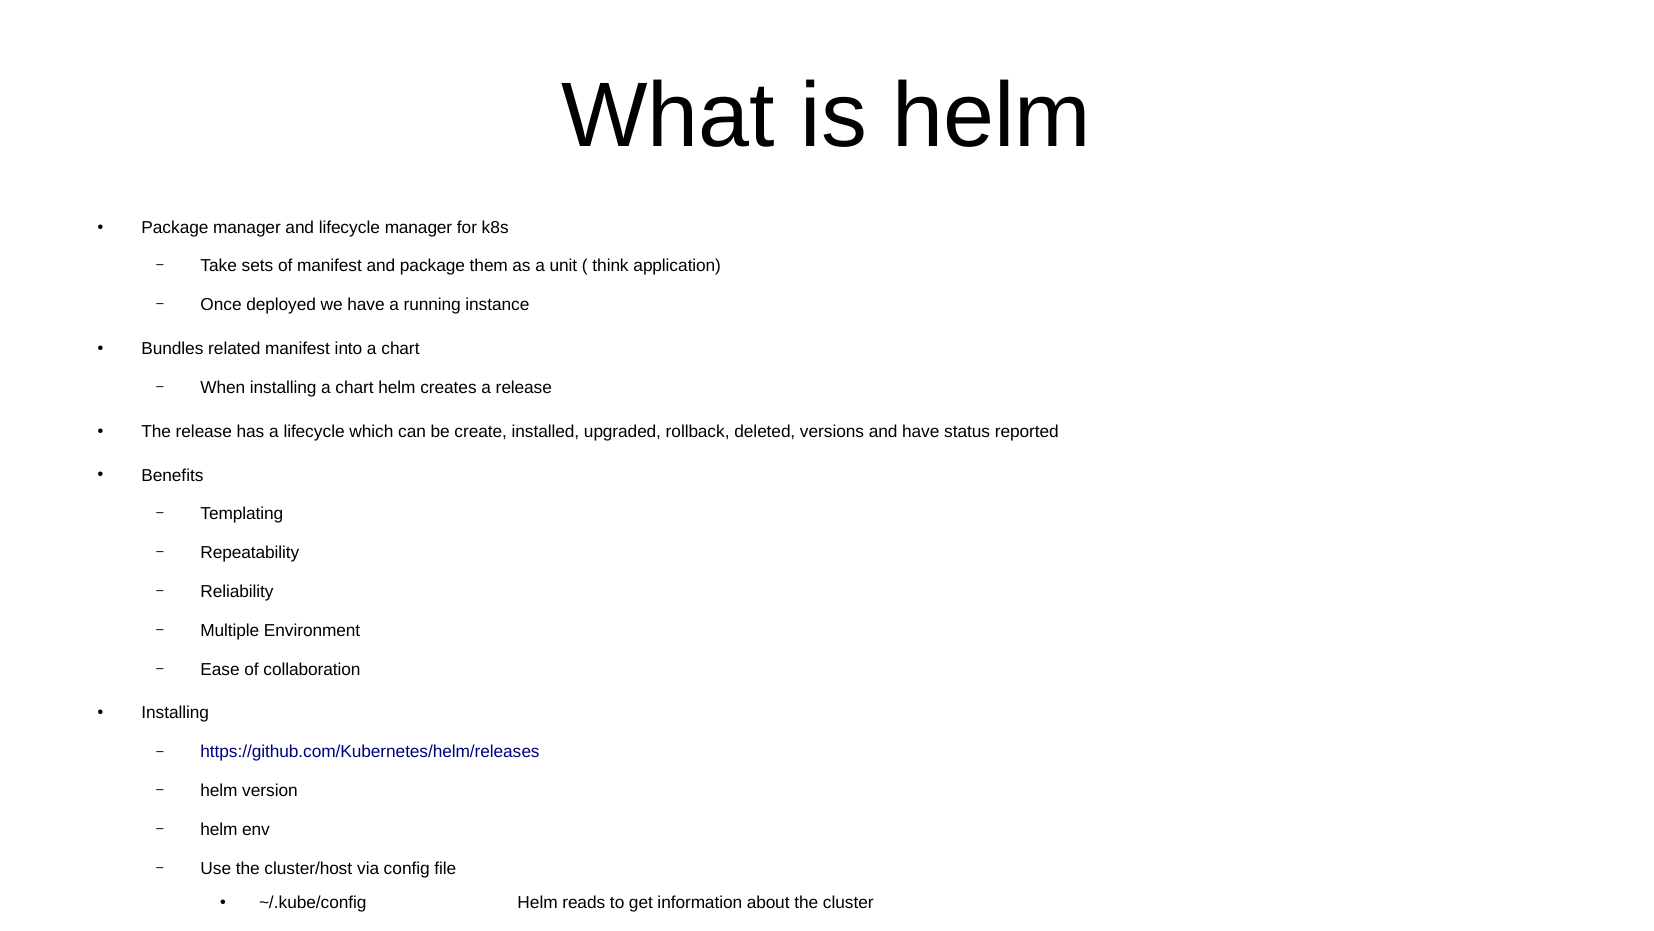

# What is helm
Package manager and lifecycle manager for k8s
Take sets of manifest and package them as a unit ( think application)
Once deployed we have a running instance
Bundles related manifest into a chart
When installing a chart helm creates a release
The release has a lifecycle which can be create, installed, upgraded, rollback, deleted, versions and have status reported
Benefits
Templating
Repeatability
Reliability
Multiple Environment
Ease of collaboration
Installing
https://github.com/Kubernetes/helm/releases
helm version
helm env
Use the cluster/host via config file
~/.kube/config 				 			 			 Helm reads to get information about the cluster